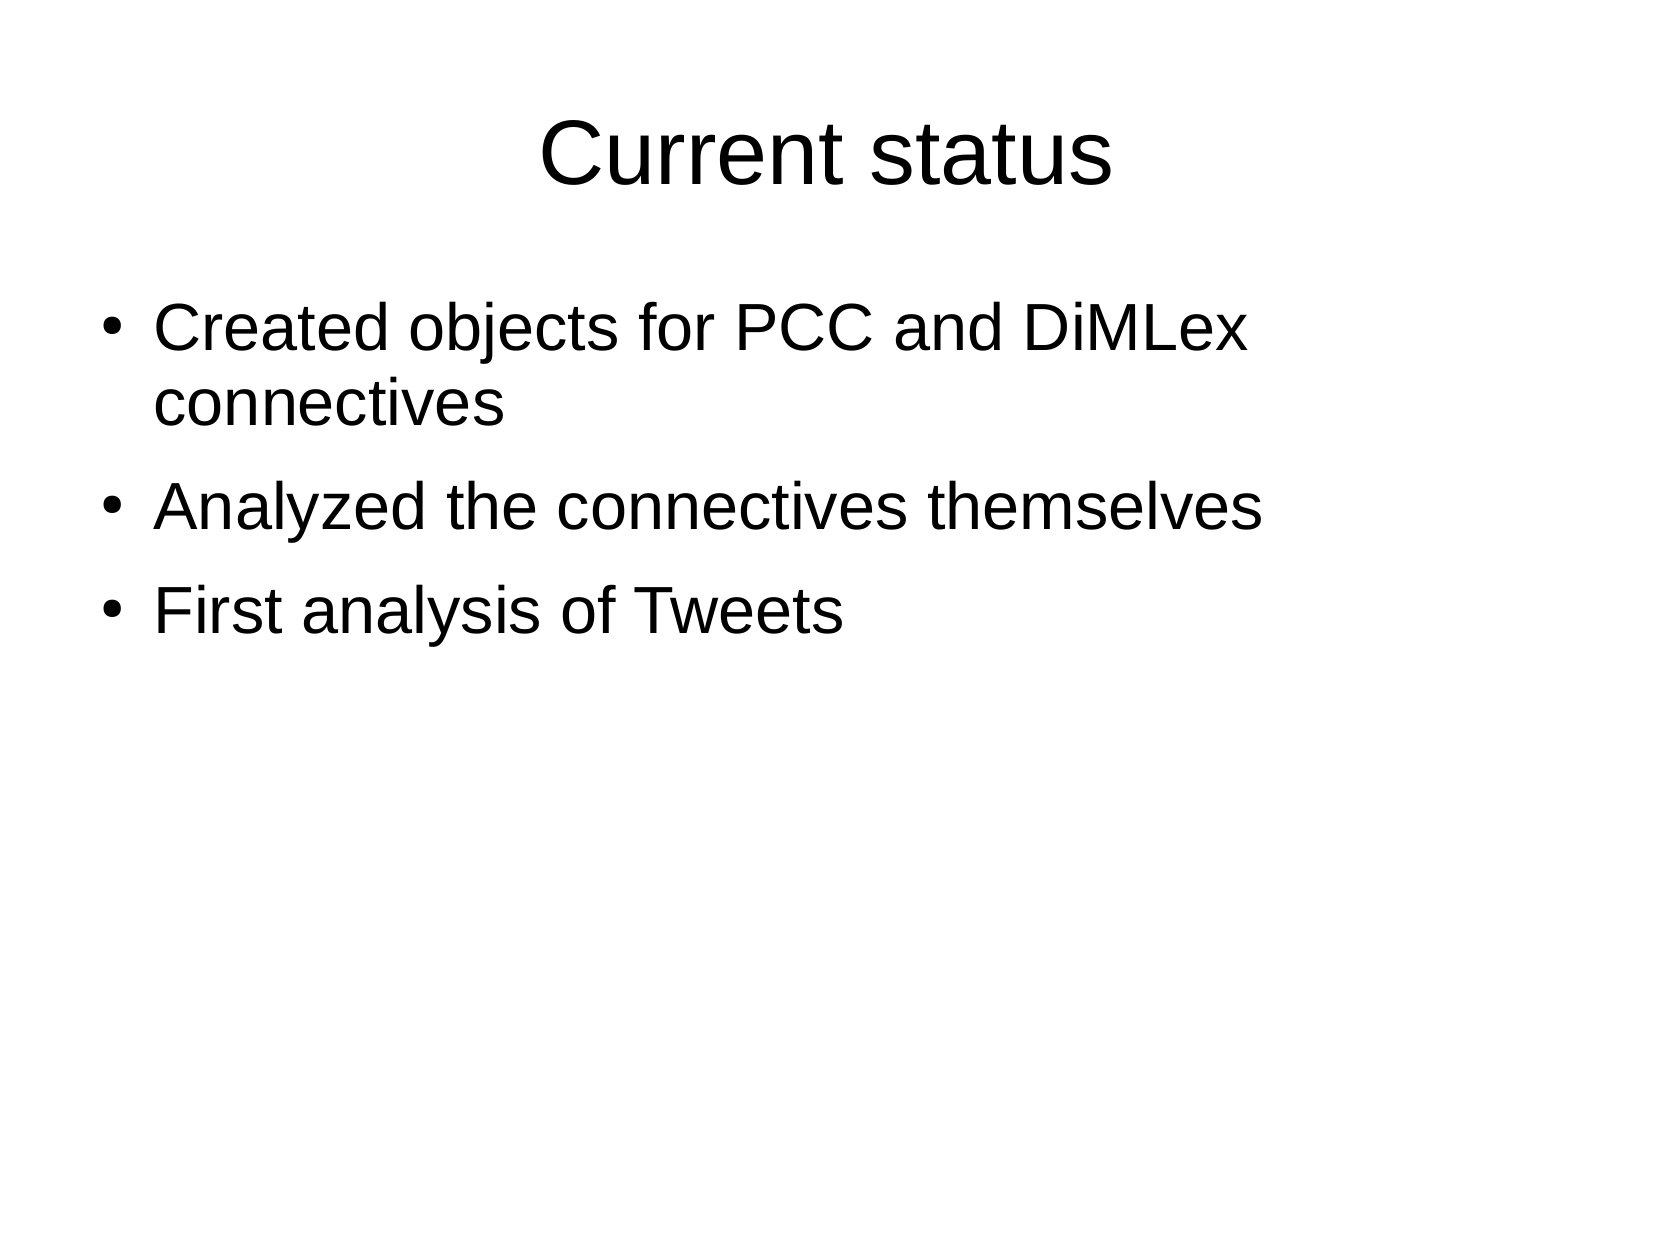

# Current status
Created objects for PCC and DiMLex connectives
Analyzed the connectives themselves
First analysis of Tweets